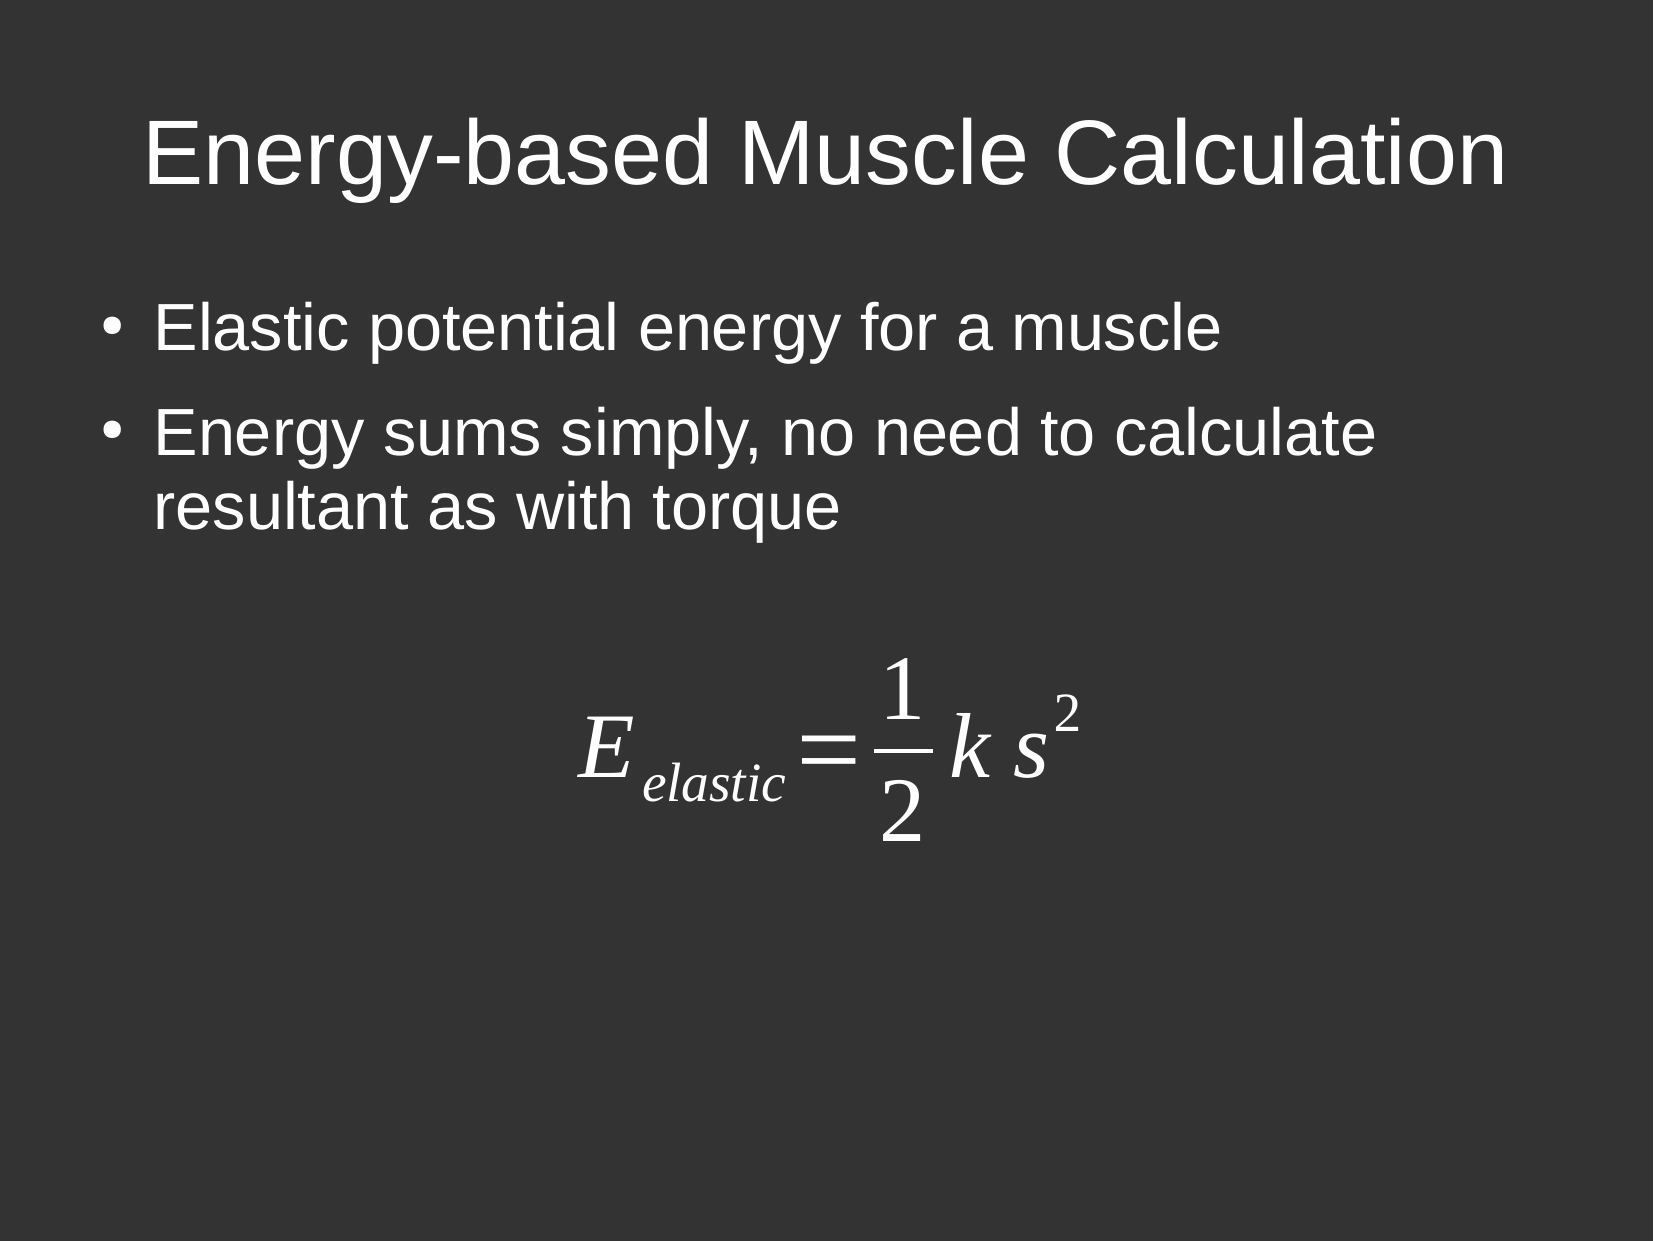

# Energy-based Muscle Calculation
Elastic potential energy for a muscle
Energy sums simply, no need to calculate resultant as with torque